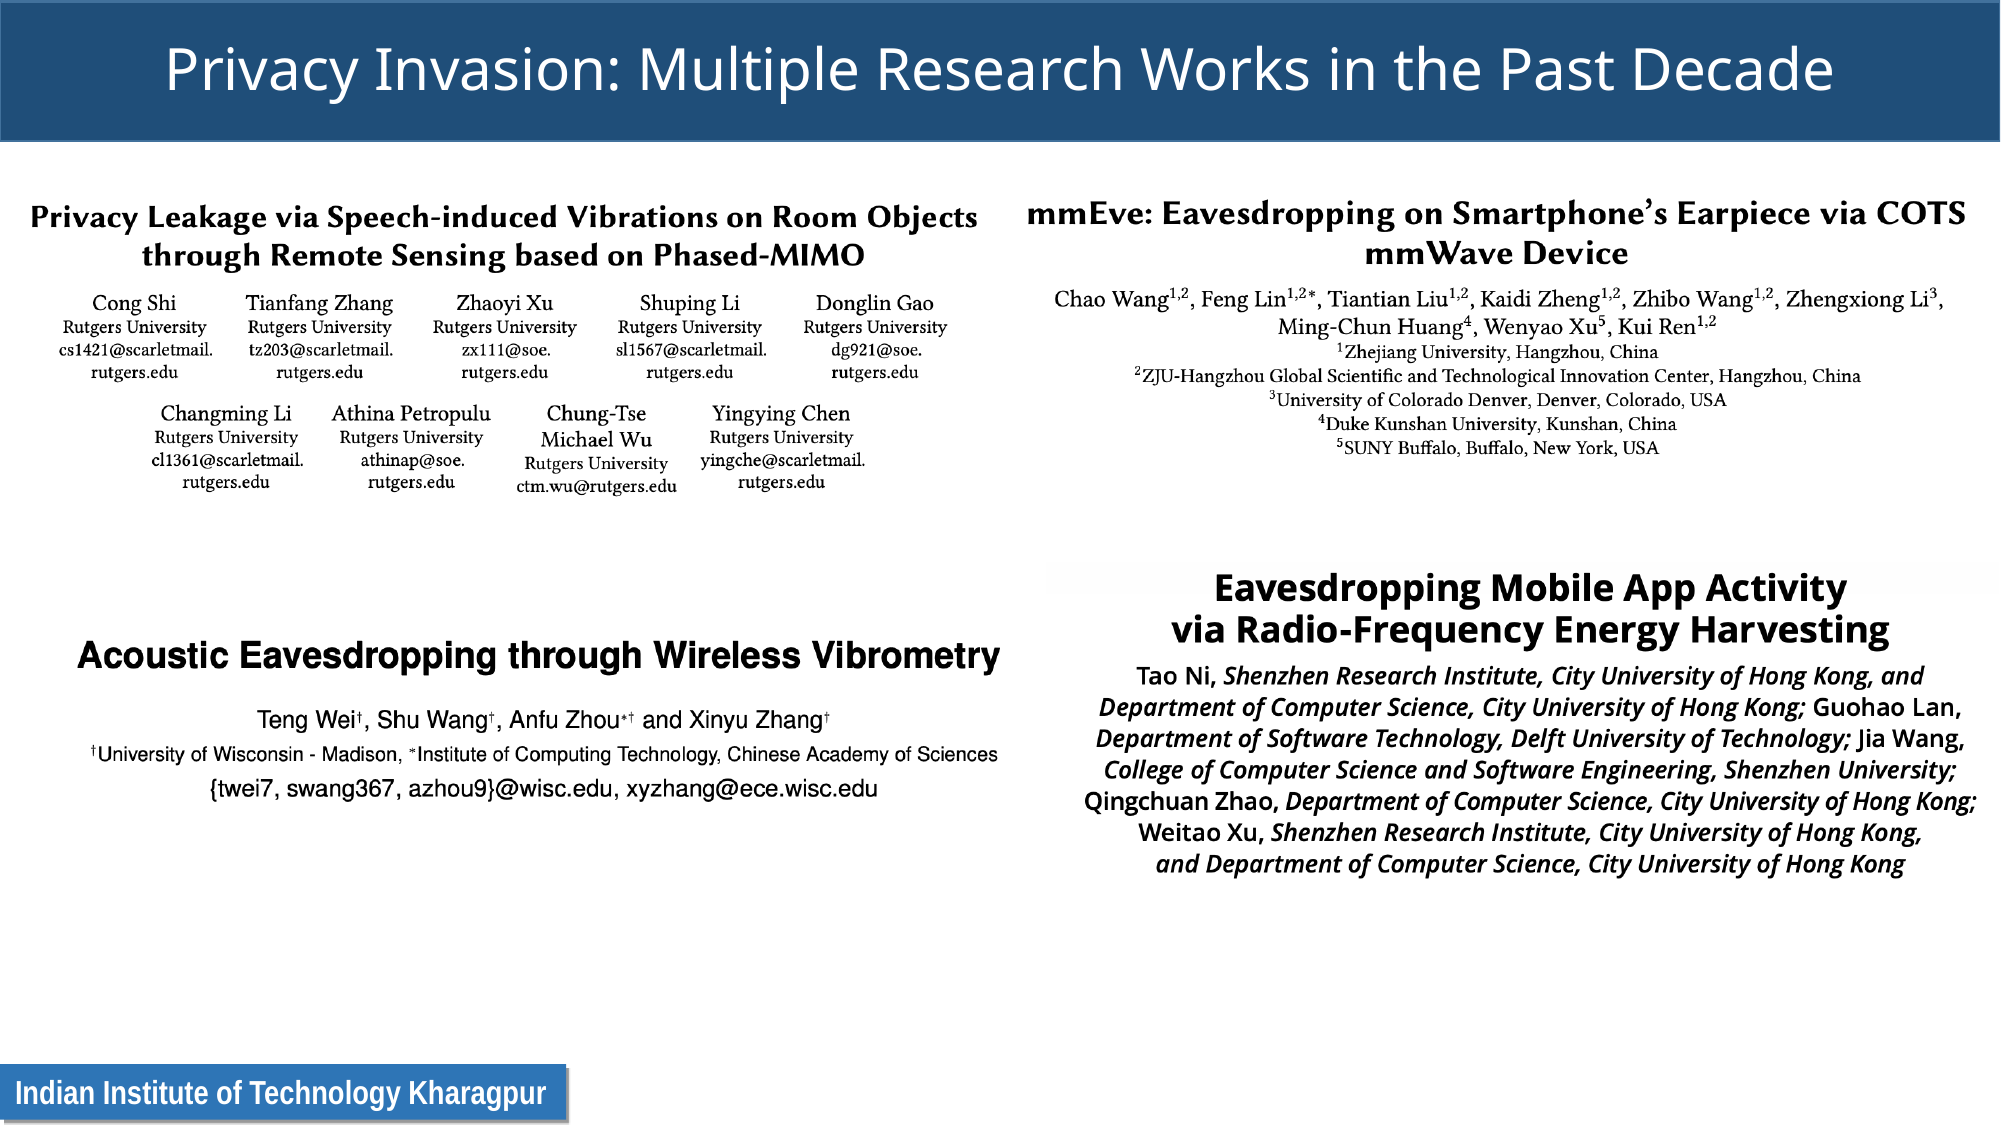

# Privacy Invasion: Multiple Research Works in the Past Decade